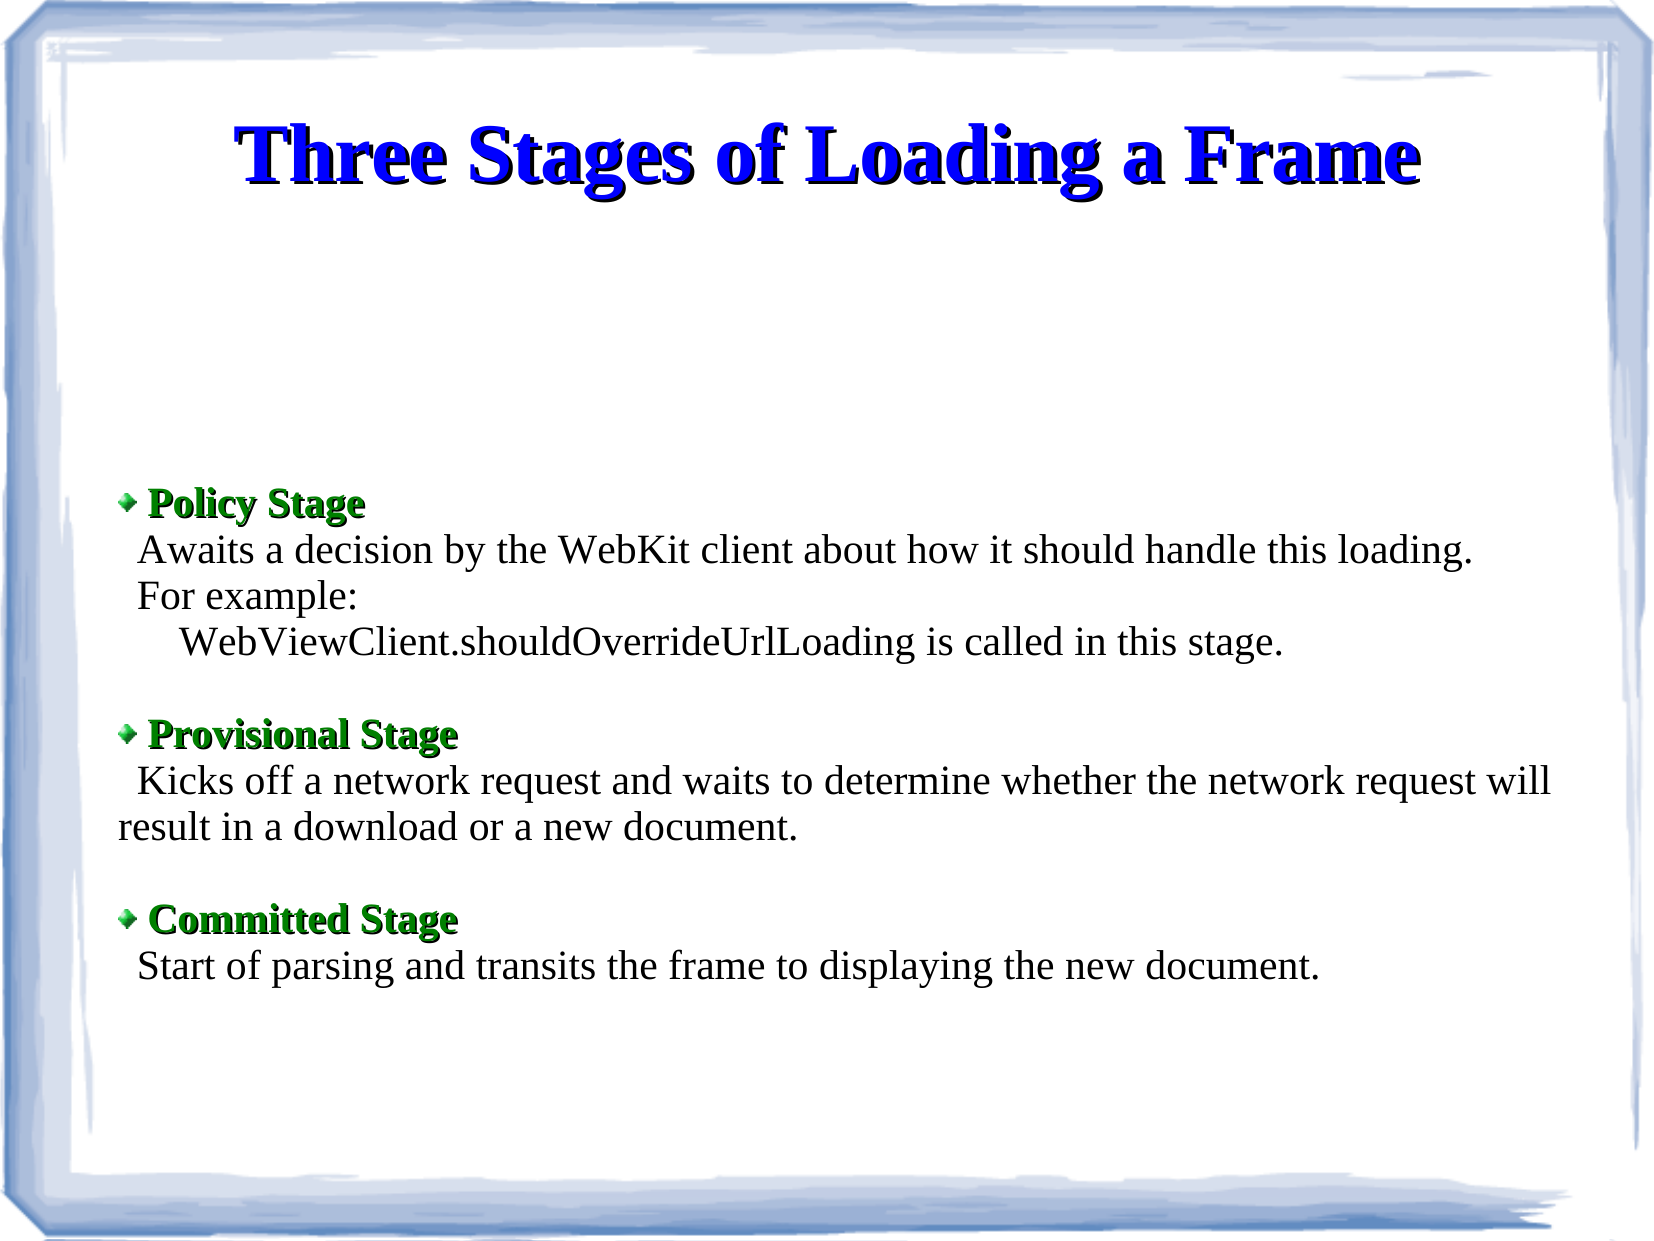

Three Stages of Loading a Frame
# Policy Stage
Awaits a decision by the WebKit client about how it should handle this loading.
For example:
 WebViewClient.shouldOverrideUrlLoading is called in this stage.
 Provisional Stage
Kicks off a network request and waits to determine whether the network request will result in a download or a new document.
 Committed Stage
Start of parsing and transits the frame to displaying the new document.